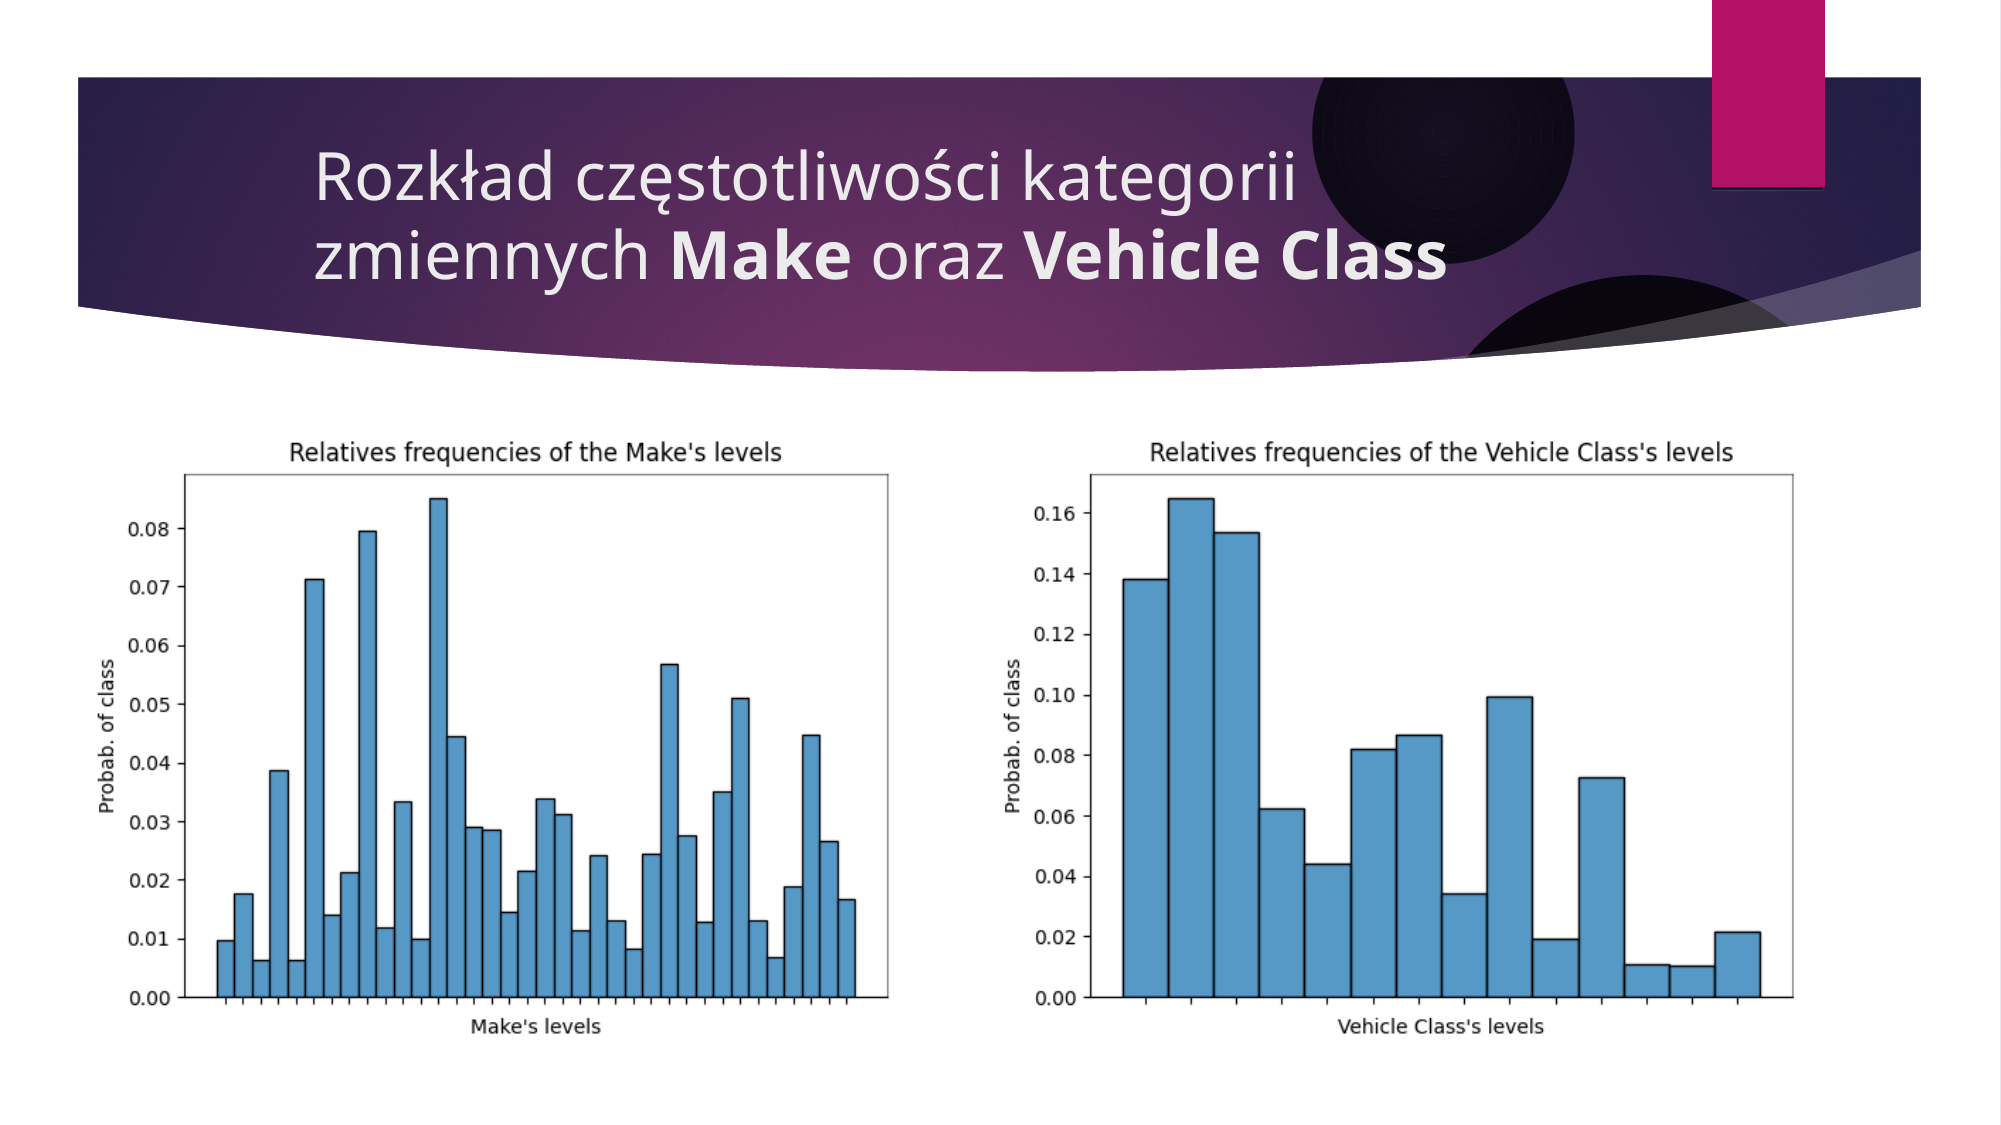

# Rozkład częstotliwości kategorii zmiennych Make oraz Vehicle Class